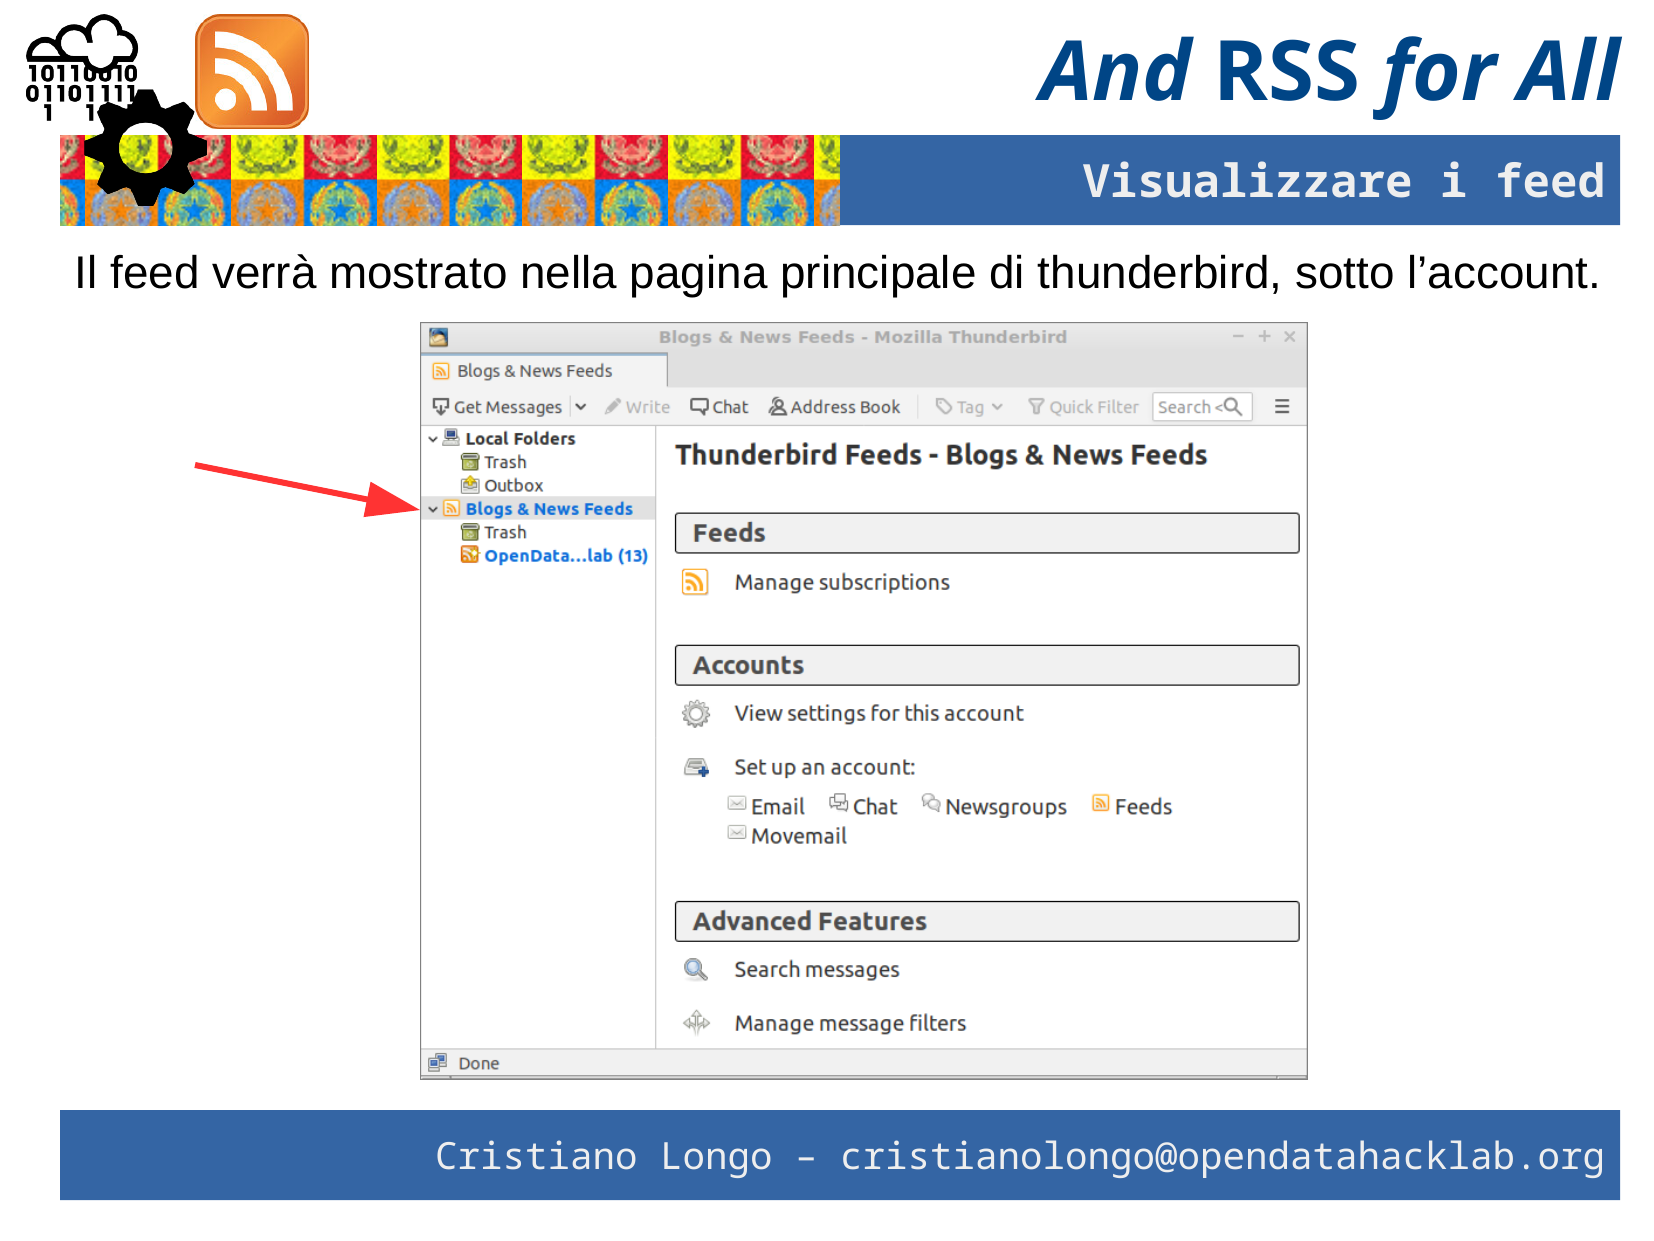

And RSS for All
Visualizzare i feed
Il feed verrà mostrato nella pagina principale di thunderbird, sotto l’account.
Cristiano Longo – cristianolongo@opendatahacklab.org